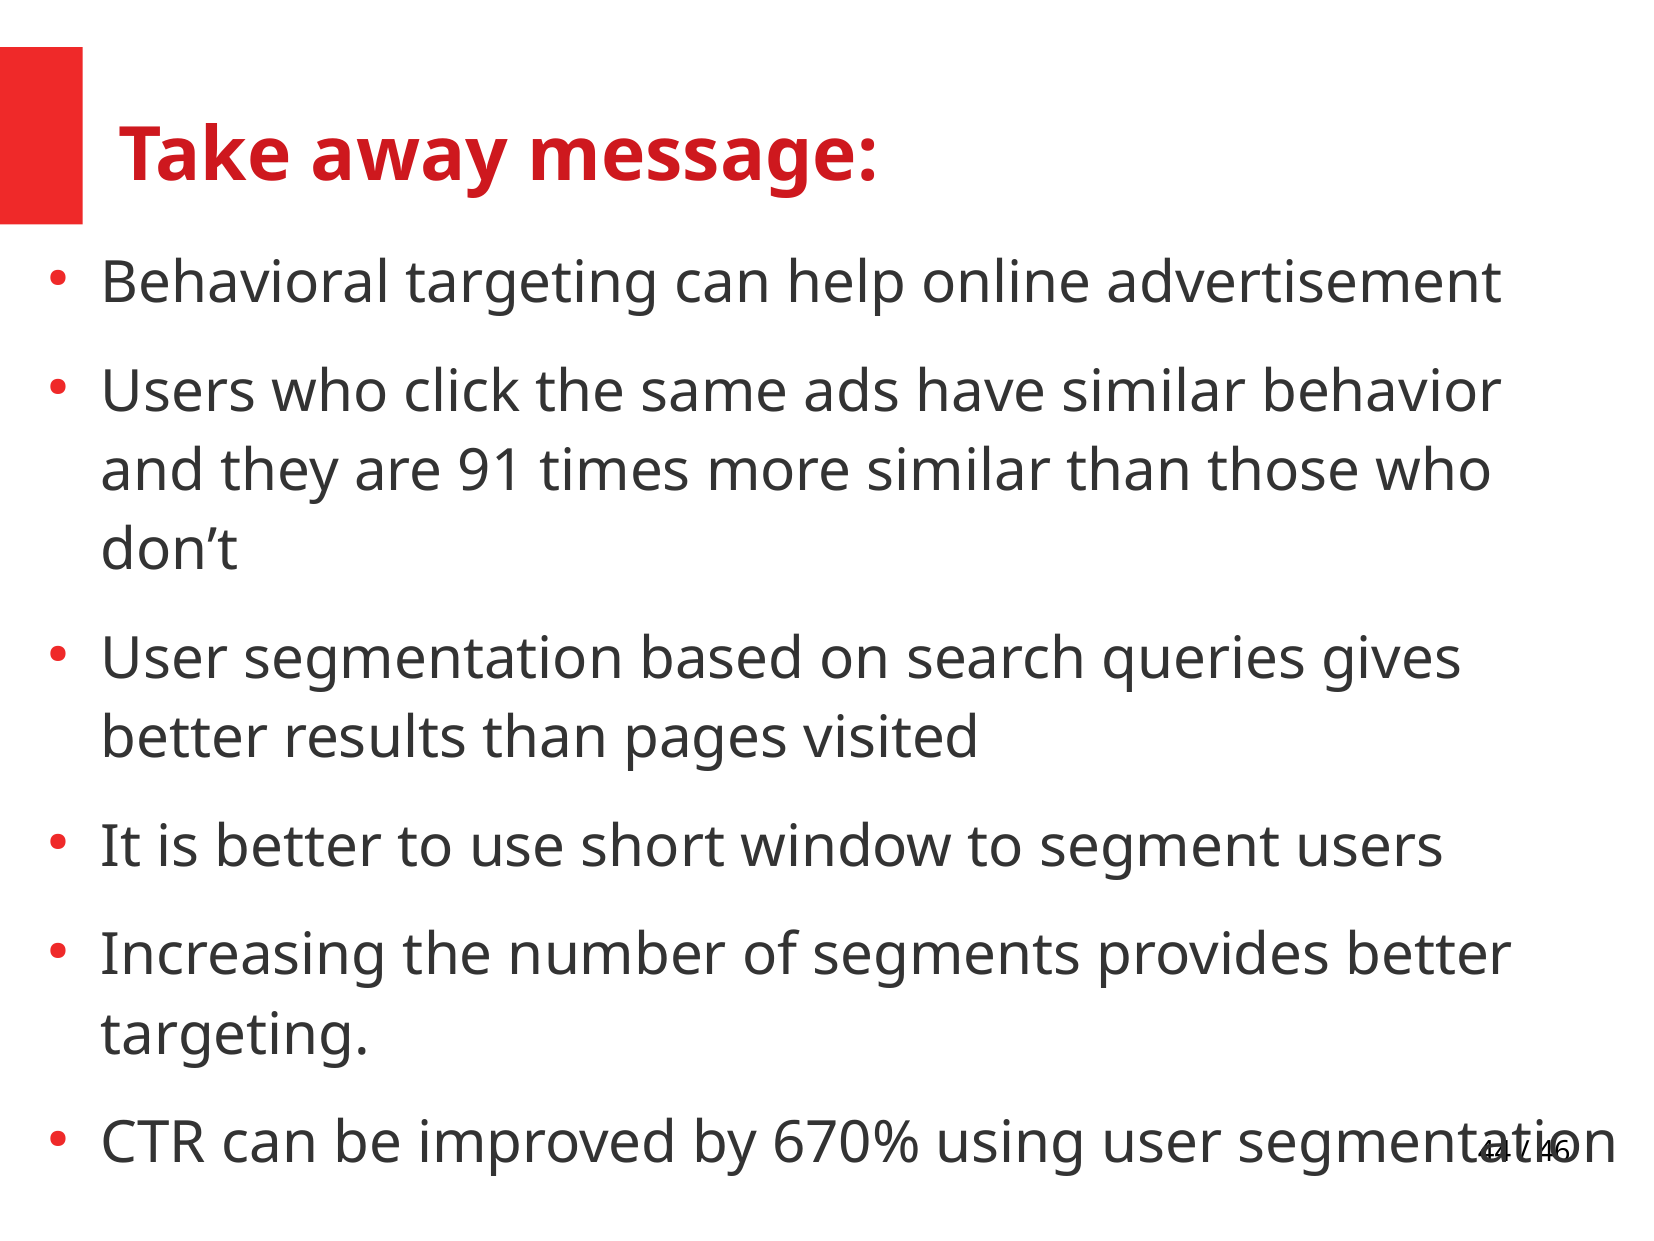

# Take away message:
Behavioral targeting can help online advertisement
Users who click the same ads have similar behavior and they are 91 times more similar than those who don’t
User segmentation based on search queries gives better results than pages visited
It is better to use short window to segment users
Increasing the number of segments provides better targeting.
CTR can be improved by 670% using user segmentation
44